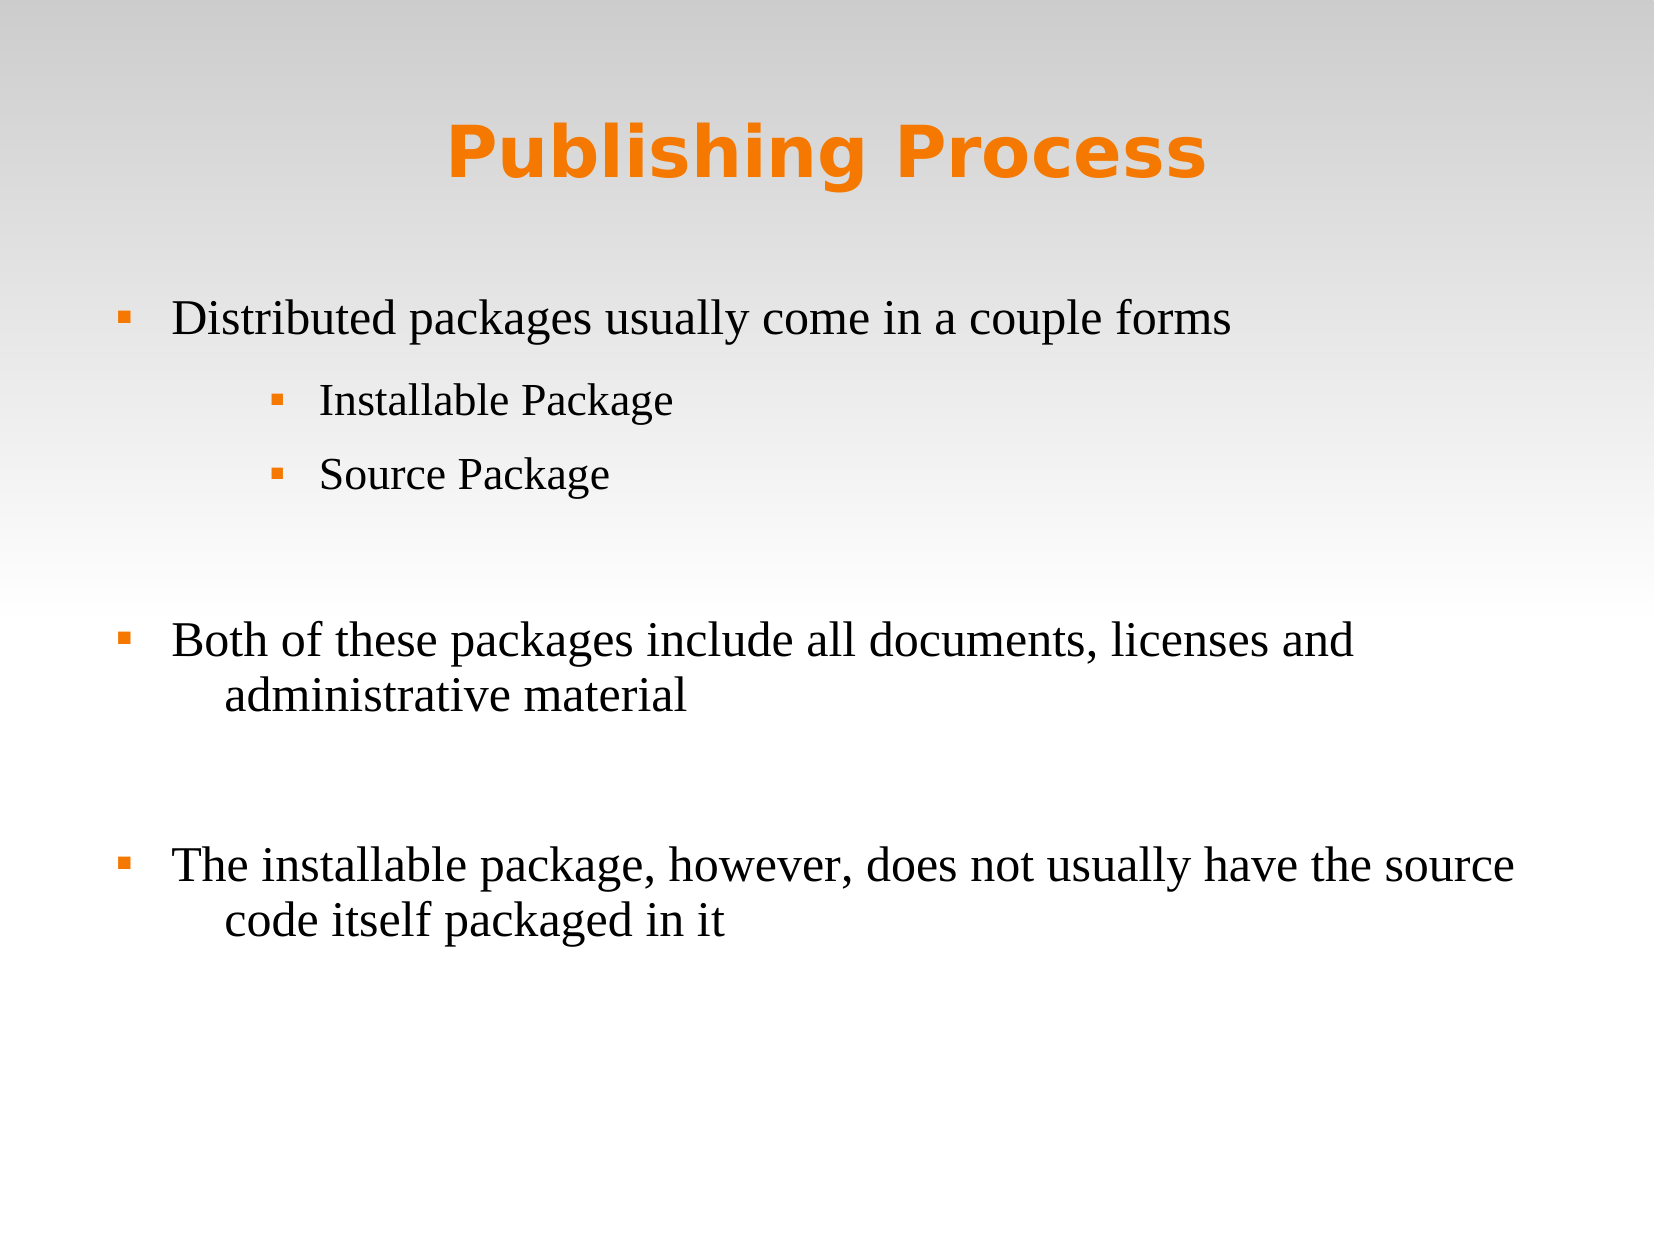

# Publishing Process
Distributed packages usually come in a couple forms
Installable Package
Source Package
Both of these packages include all documents, licenses and administrative material
The installable package, however, does not usually have the source code itself packaged in it